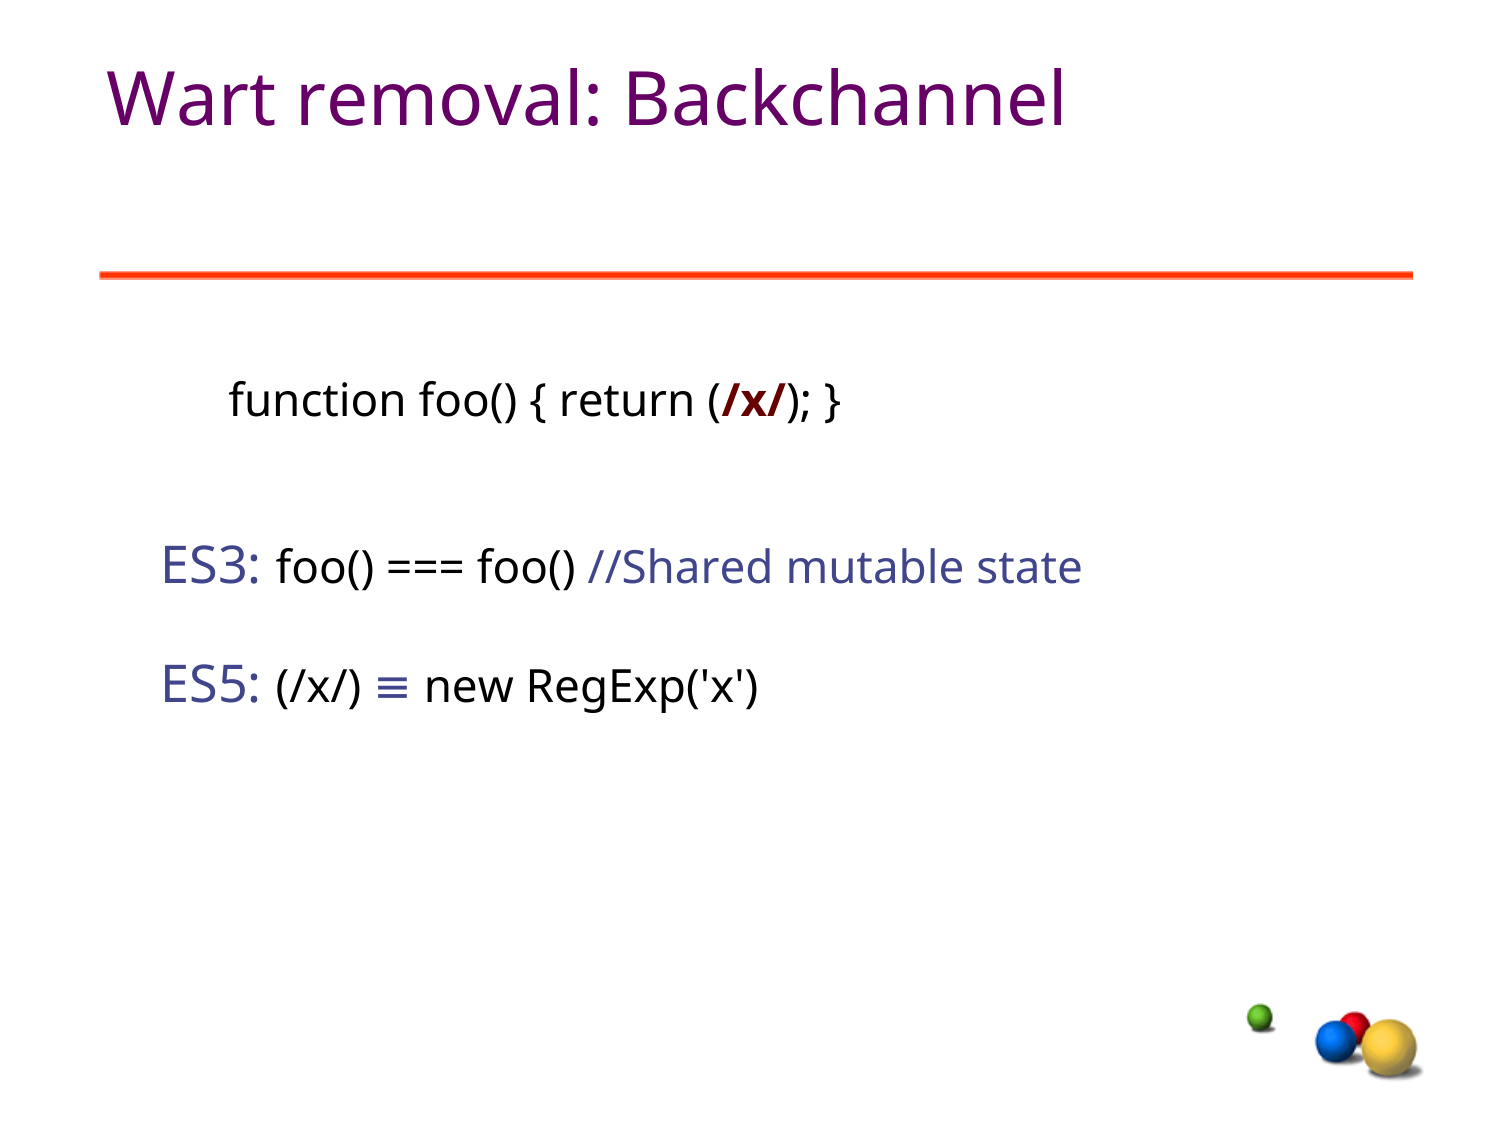

# Wart removal: Backchannel
function foo() { return (/x/); }
ES3: foo() === foo() //Shared mutable state
ES5: (/x/) ≡ new RegExp('x')